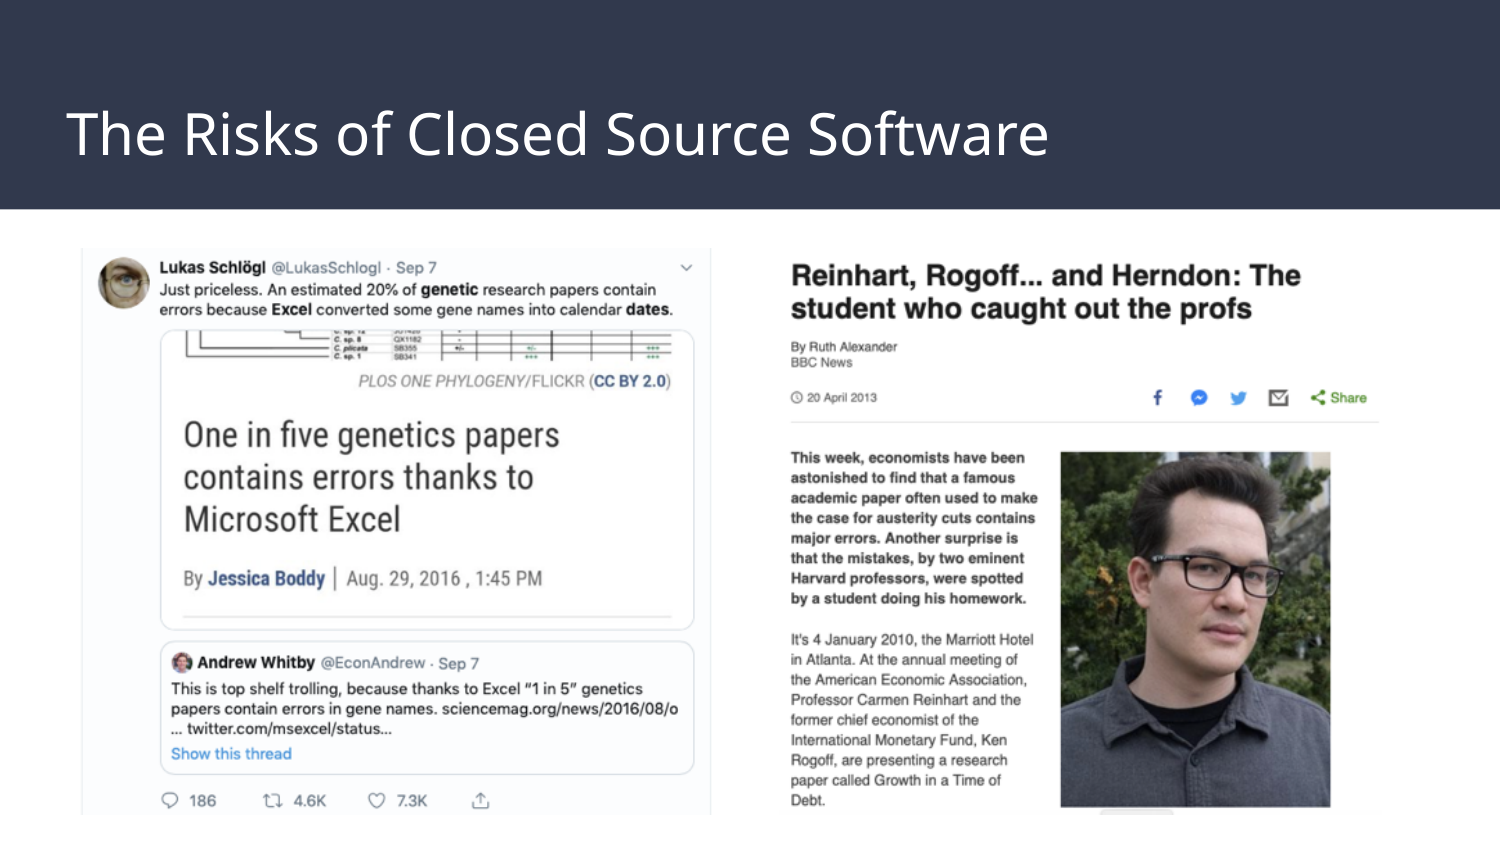

# The Risks of Closed Source Software